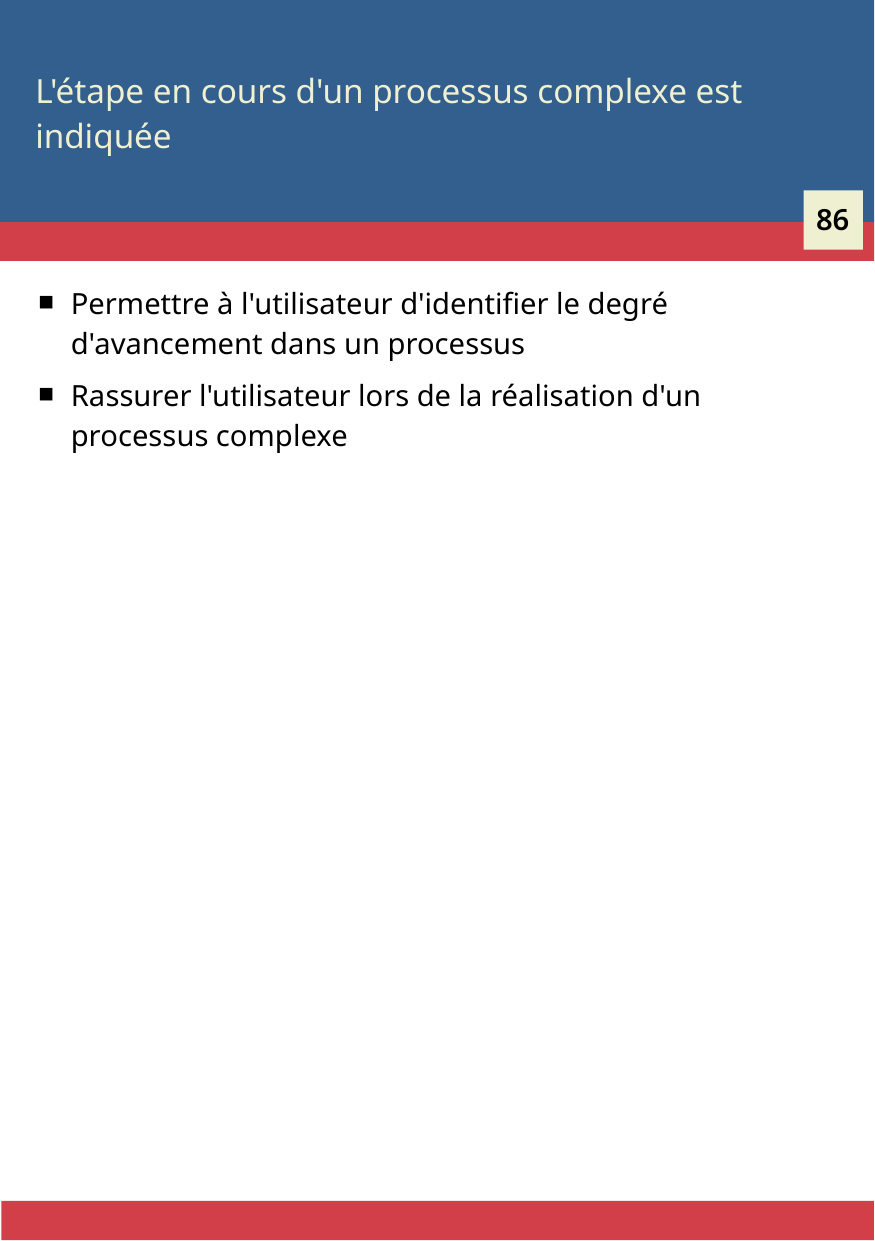

# L'étape en cours d'un processus complexe est indiquée
86
Permettre à l'utilisateur d'identifier le degré d'avancement dans un processus
Rassurer l'utilisateur lors de la réalisation d'un processus complexe